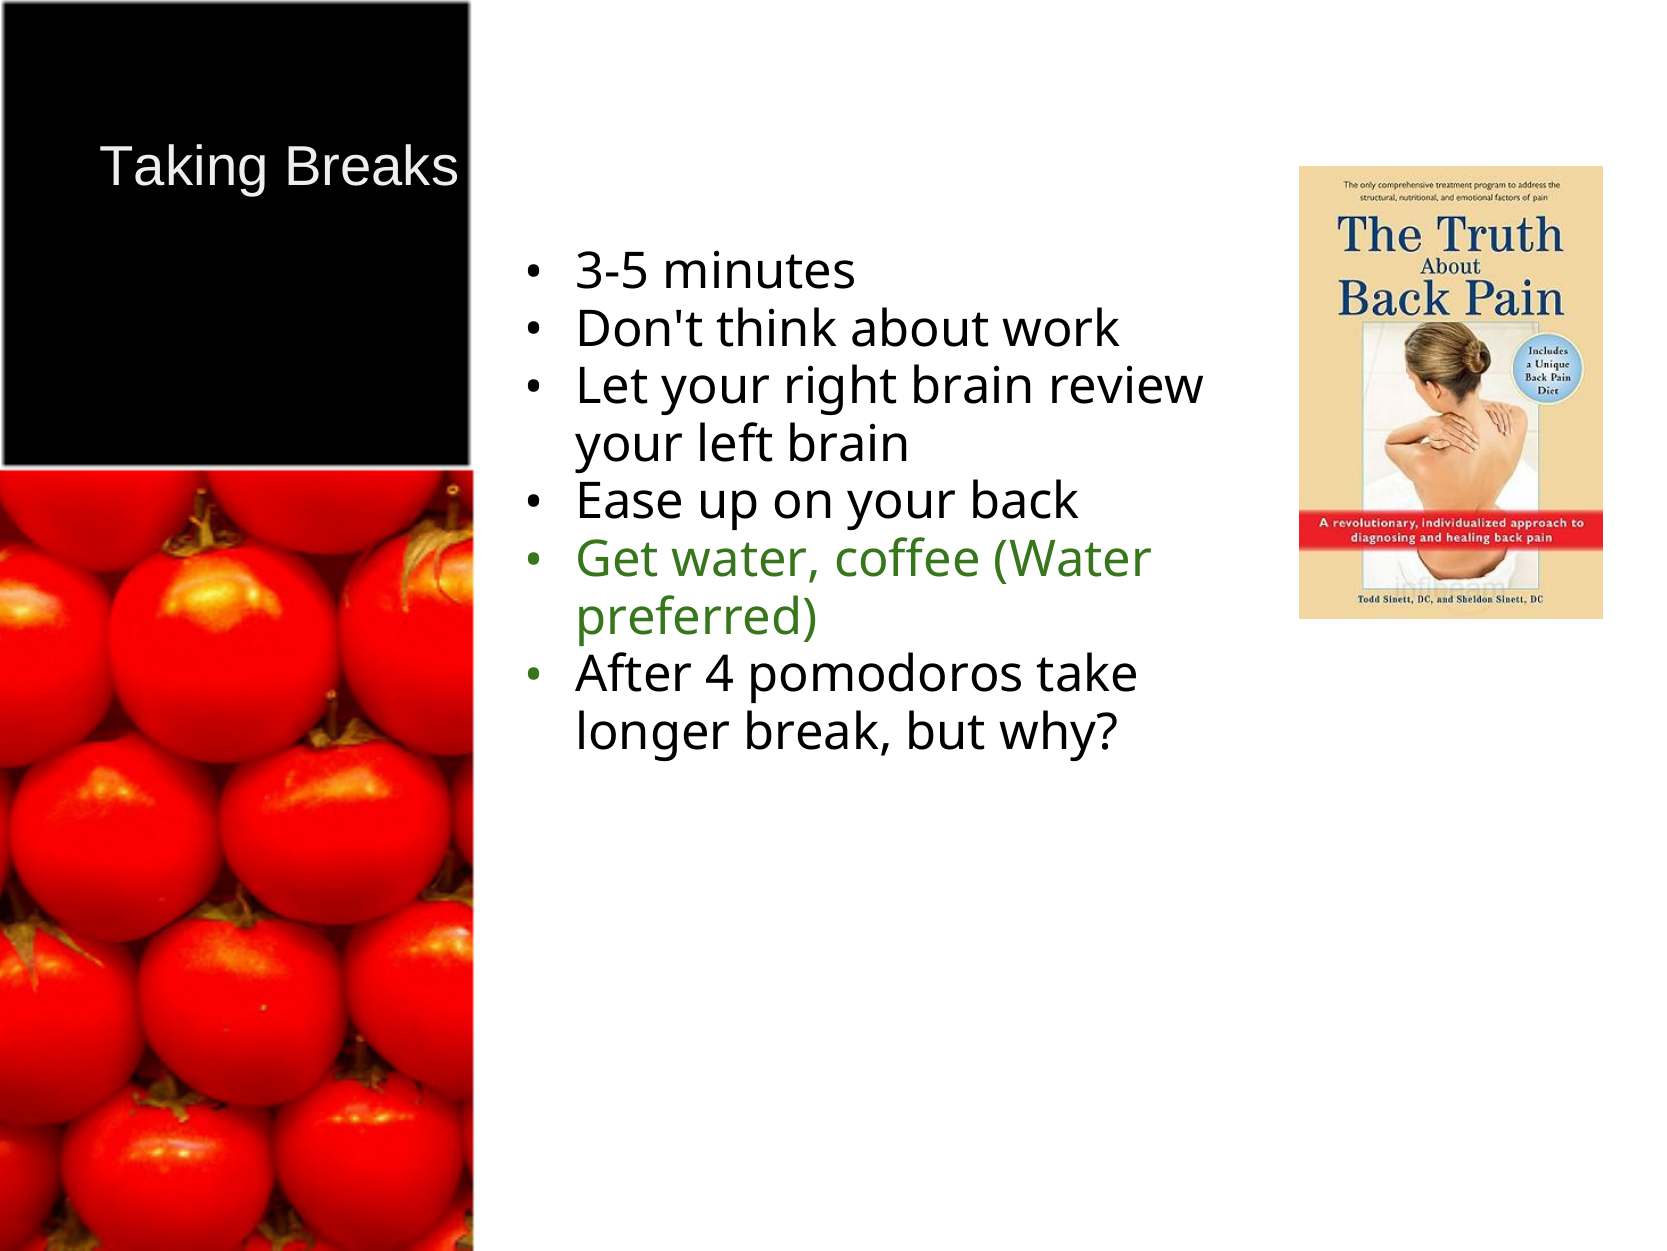

Taking Breaks
# 3-5 minutes
Don't think about work
Let your right brain review your left brain
Ease up on your back
Get water, coffee (Water preferred)
After 4 pomodoros take longer break, but why?